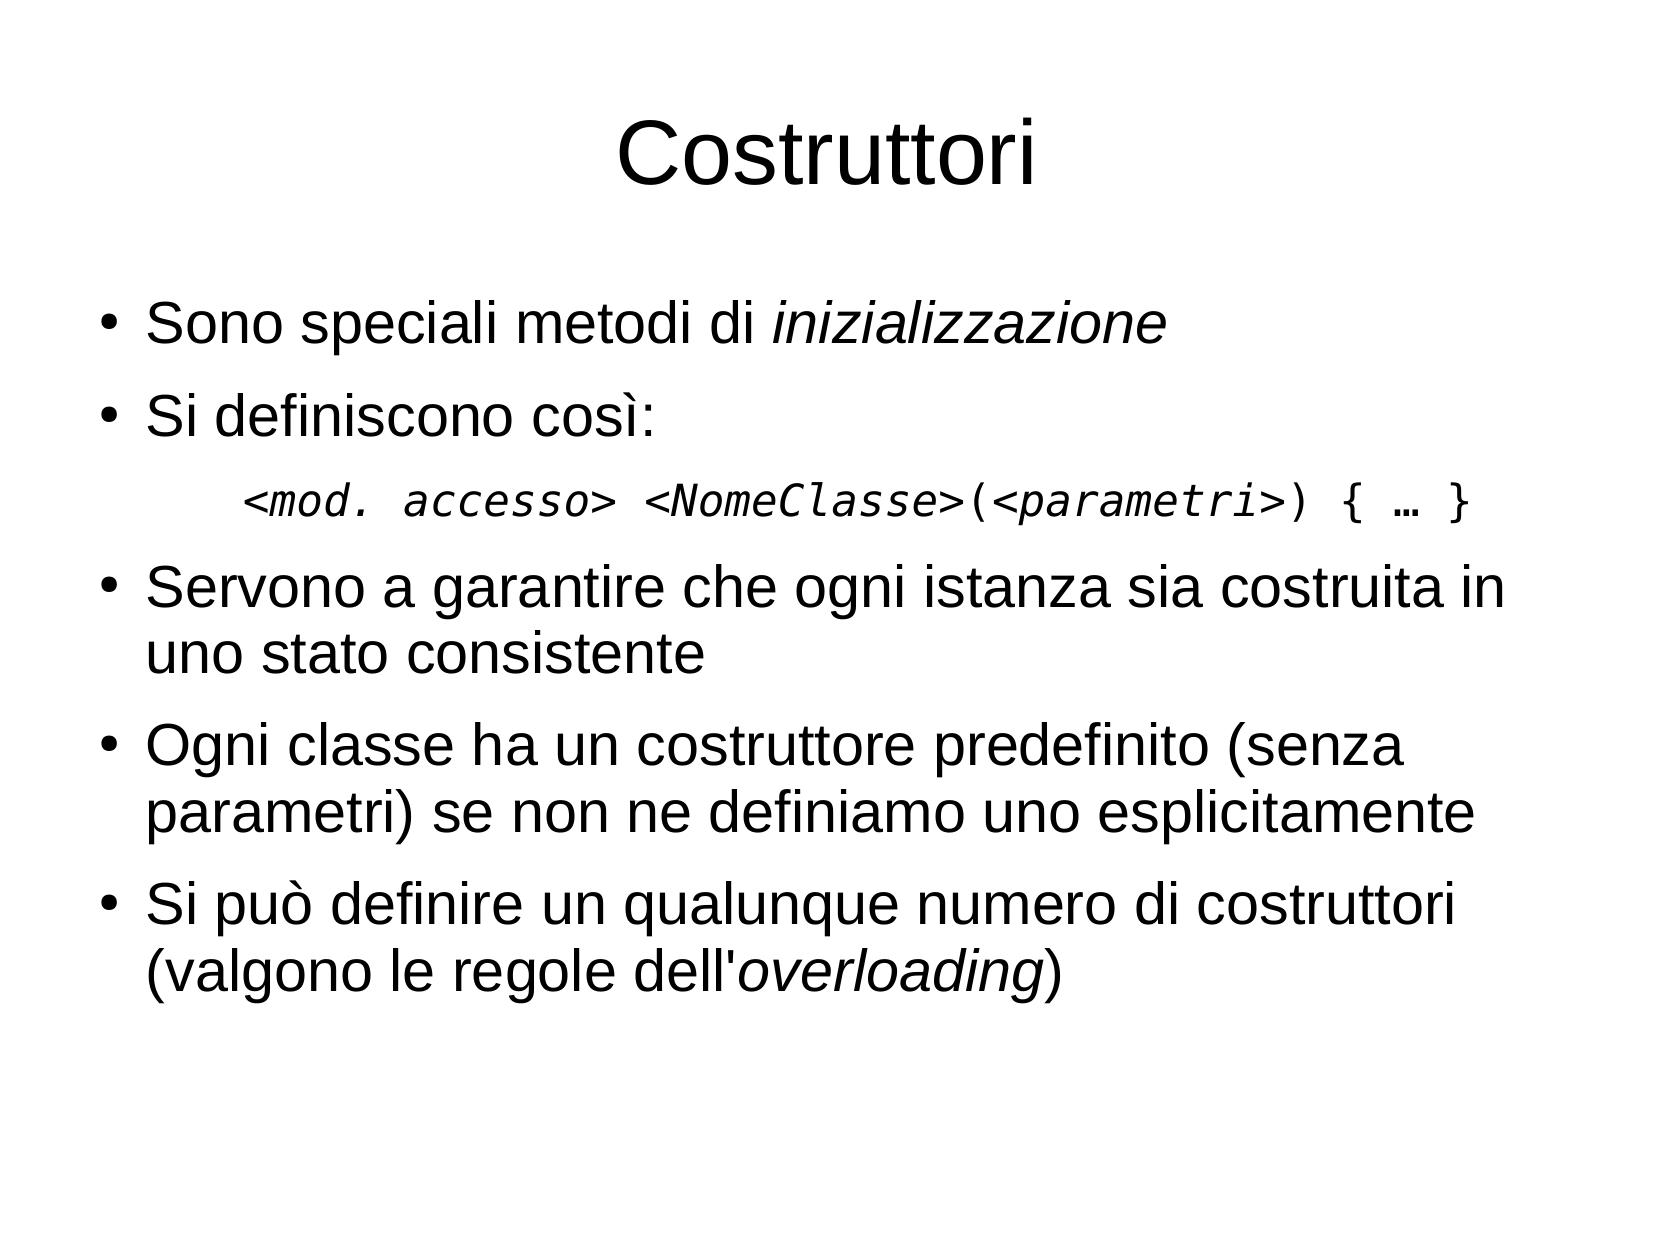

# Costruttori
Sono speciali metodi di inizializzazione
Si definiscono così:
<mod. accesso> <NomeClasse>(<parametri>) { … }
Servono a garantire che ogni istanza sia costruita in uno stato consistente
Ogni classe ha un costruttore predefinito (senza parametri) se non ne definiamo uno esplicitamente
Si può definire un qualunque numero di costruttori (valgono le regole dell'overloading)